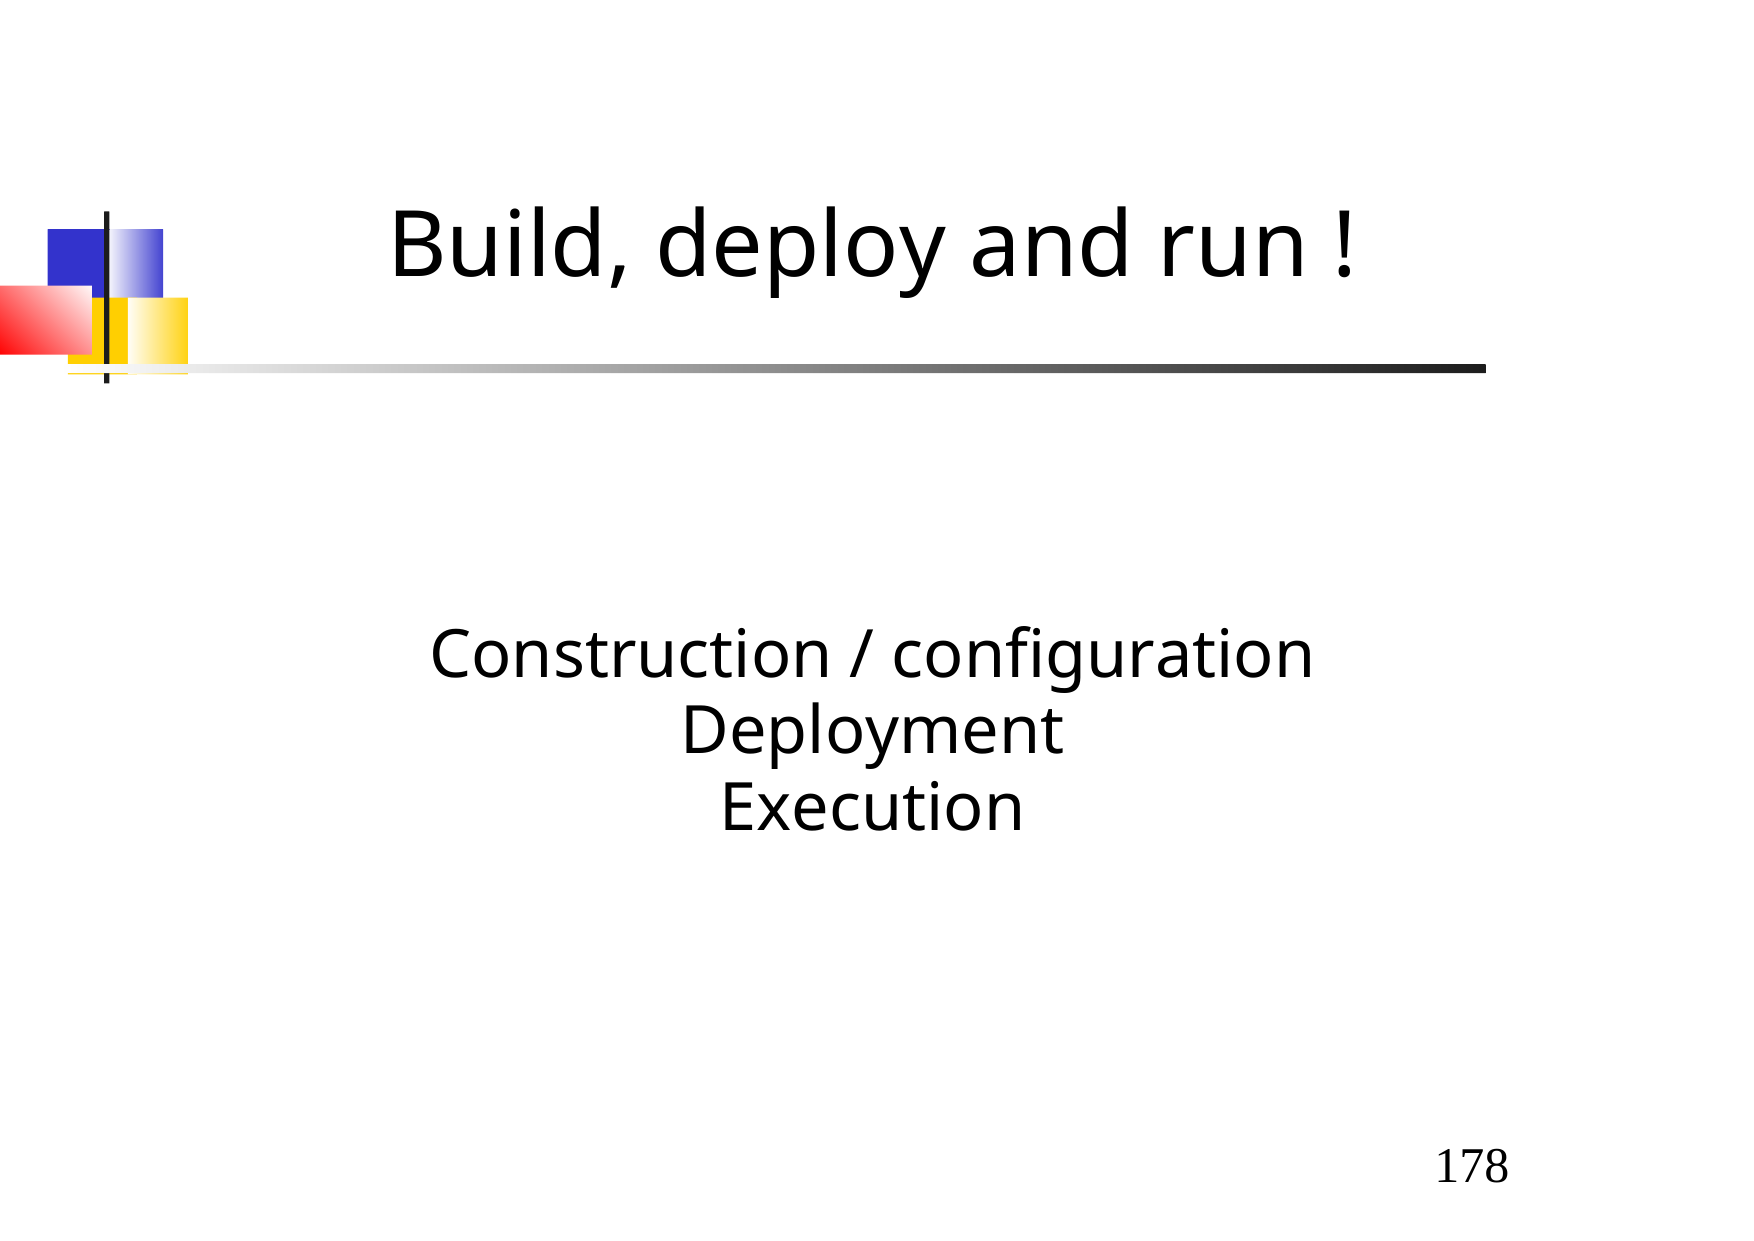

# Build, deploy and run !
Construction / configuration
Deployment
Execution